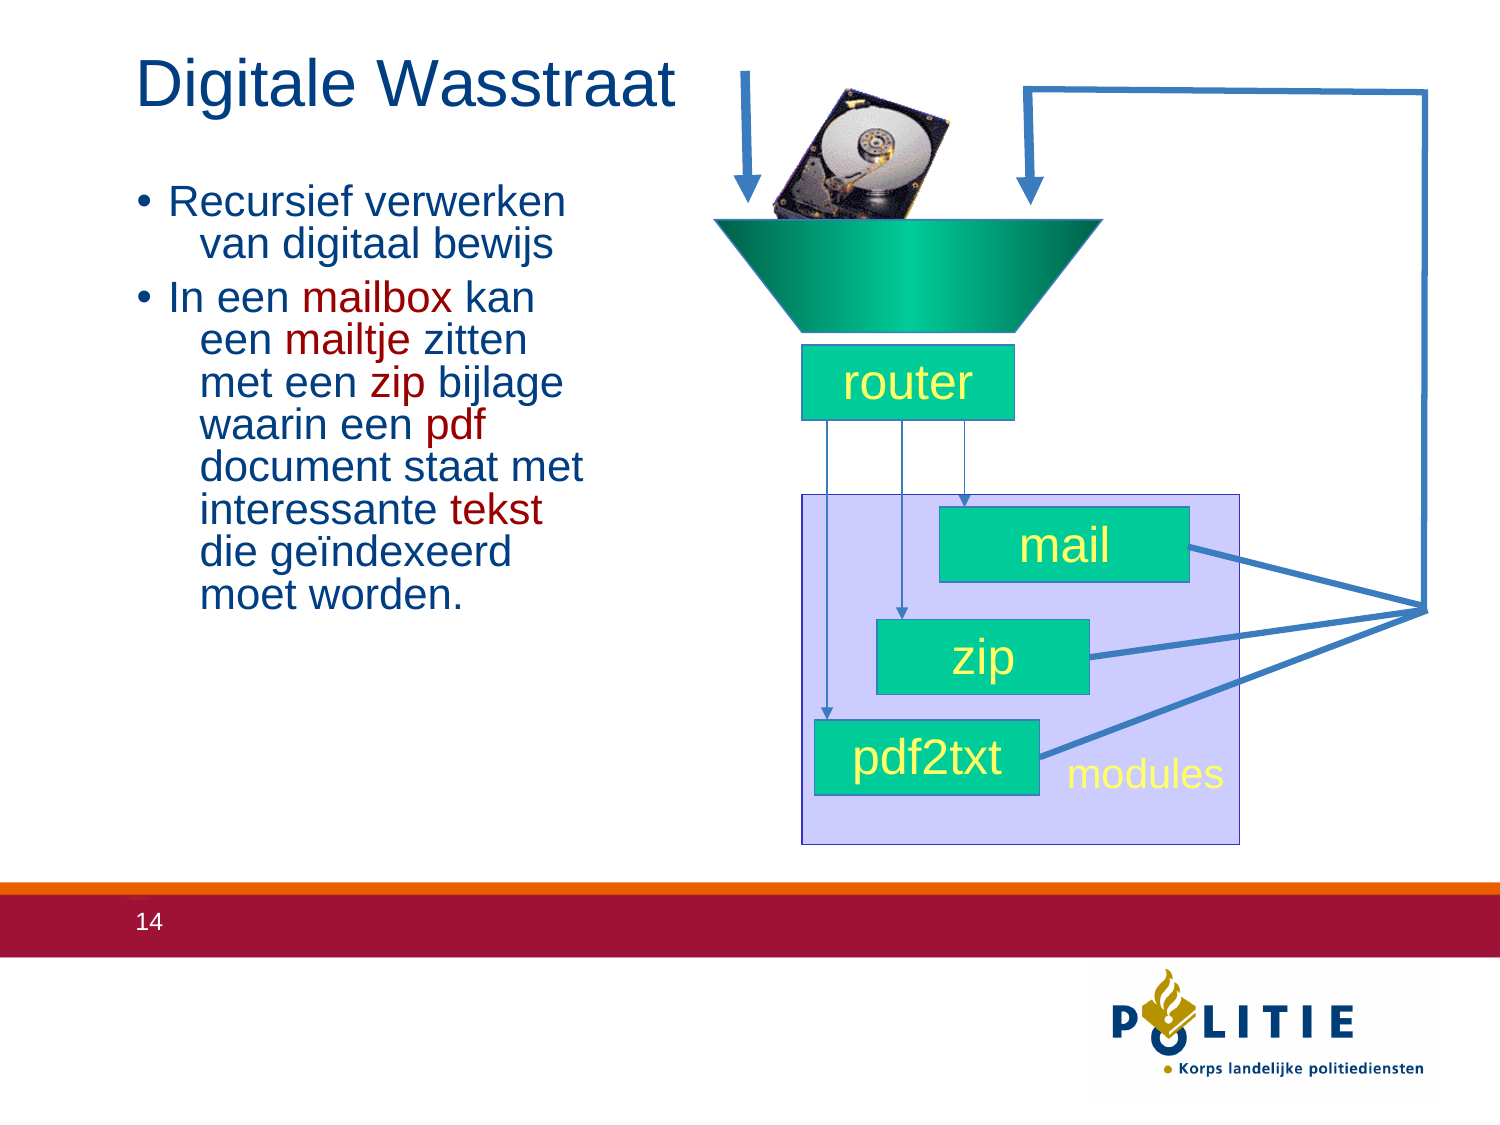

# Digitale Wasstraat
Recursief verwerken van digitaal bewijs
In een mailbox kan een mailtje zitten met een zip bijlage waarin een pdf document staat met interessante tekst die geïndexeerd moet worden.
router
mail
zip
pdf2txt
modules